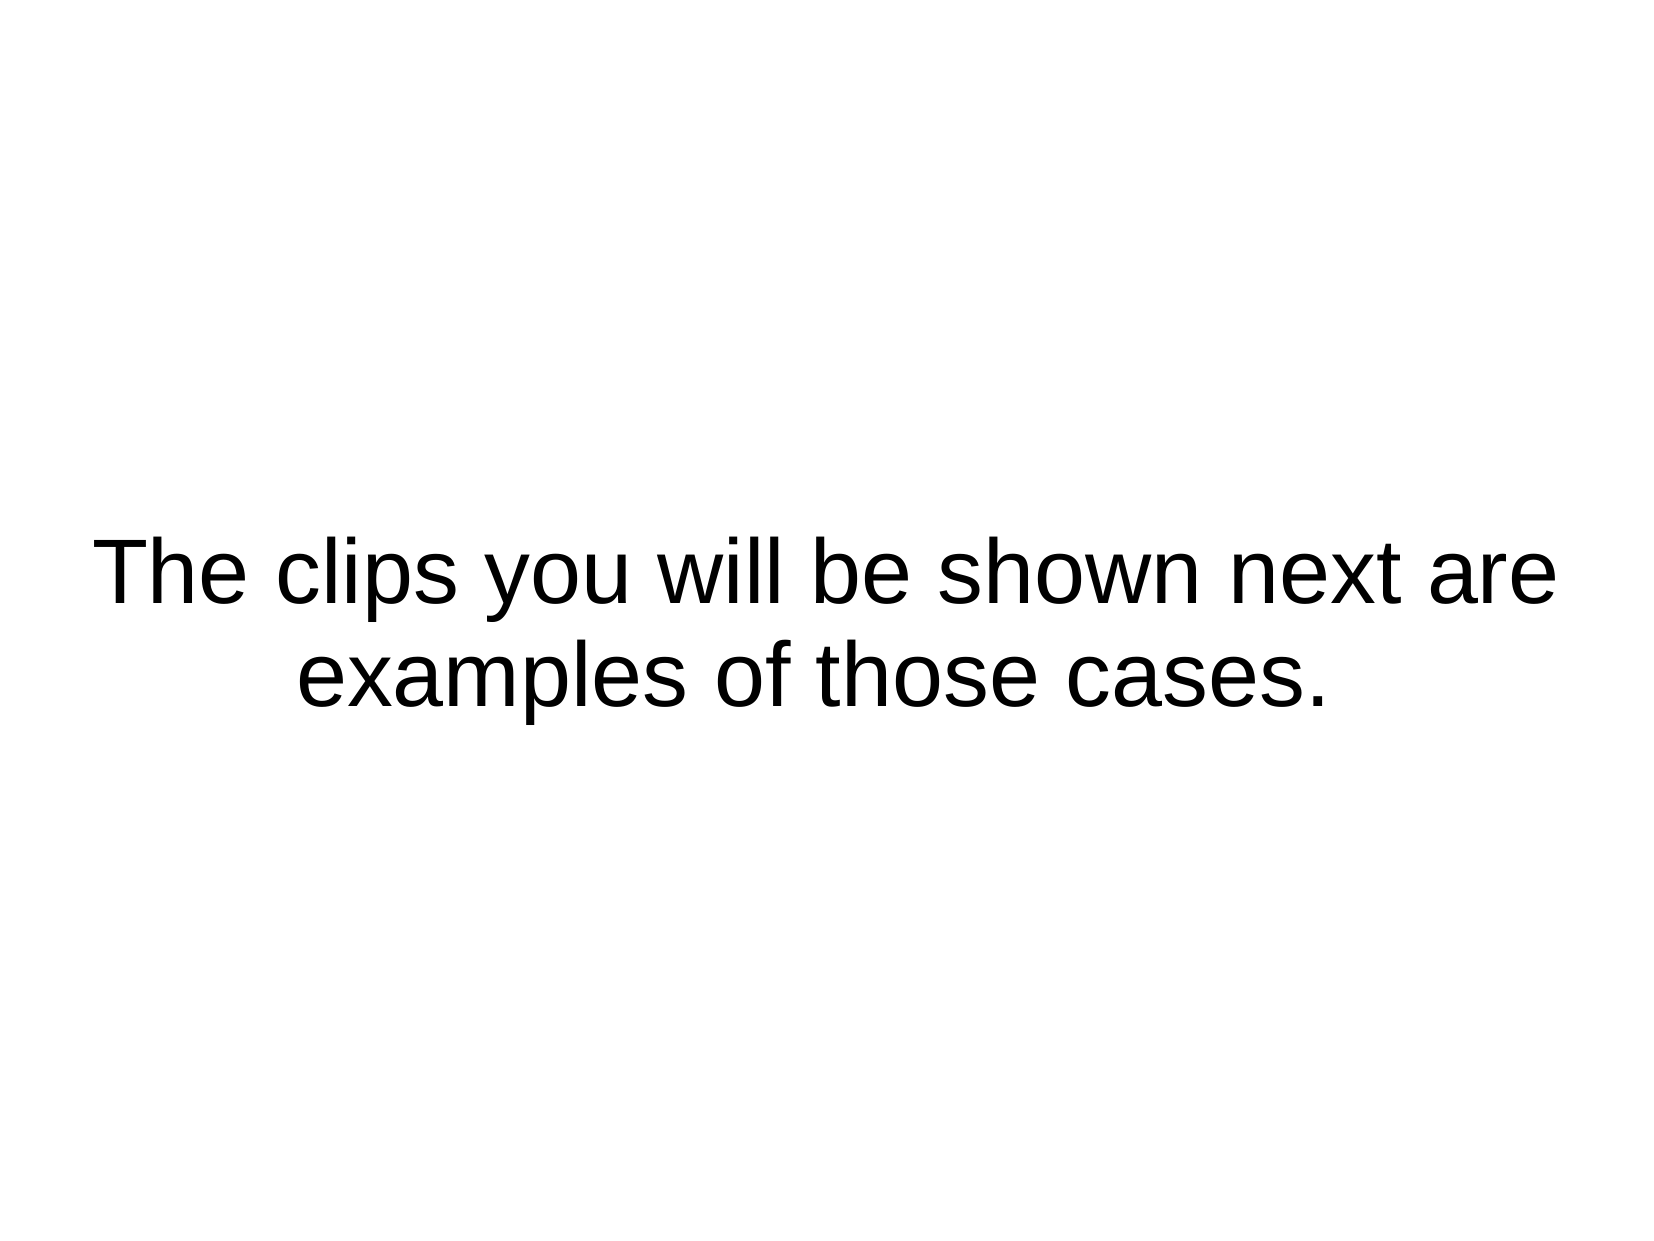

# The clips you will be shown next are examples of those cases.